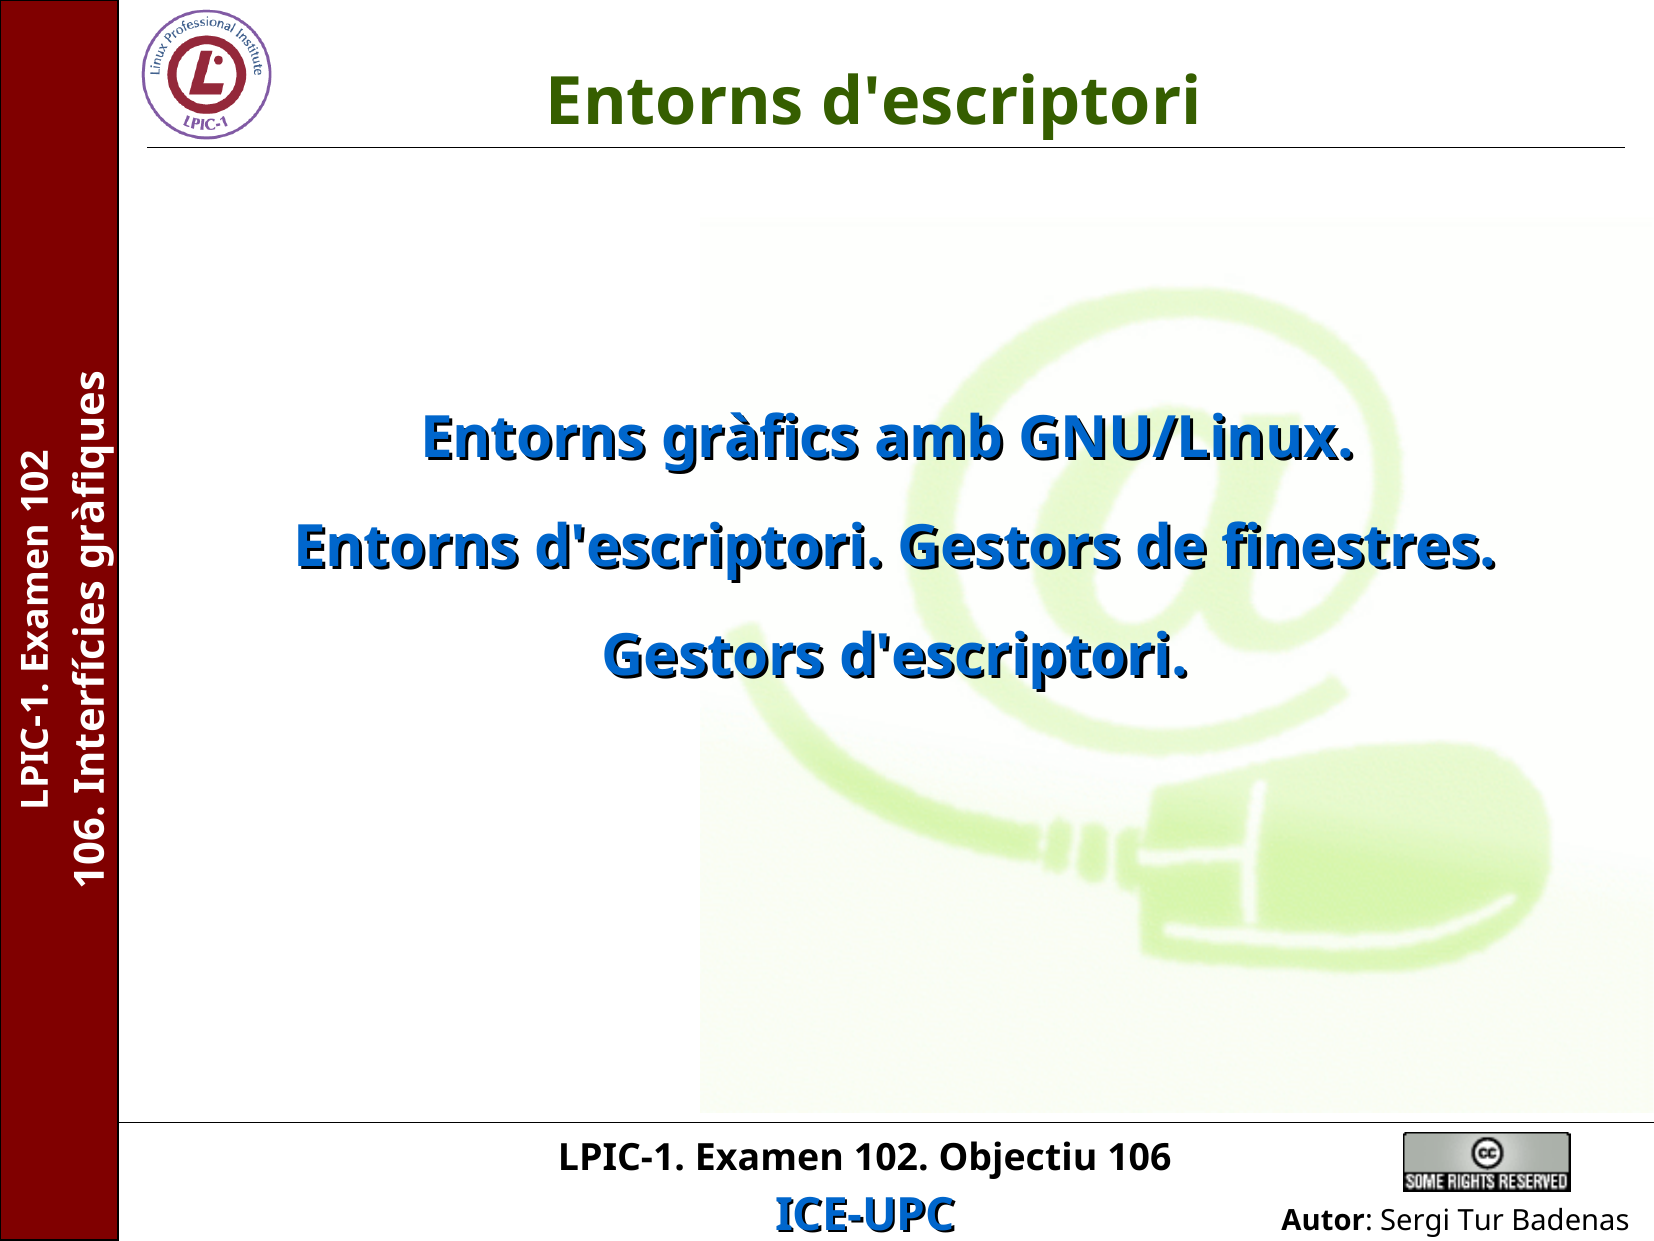

# Entorns d'escriptori
Entorns gràfics amb GNU/Linux.
Entorns d'escriptori. Gestors de finestres.
Gestors d'escriptori.